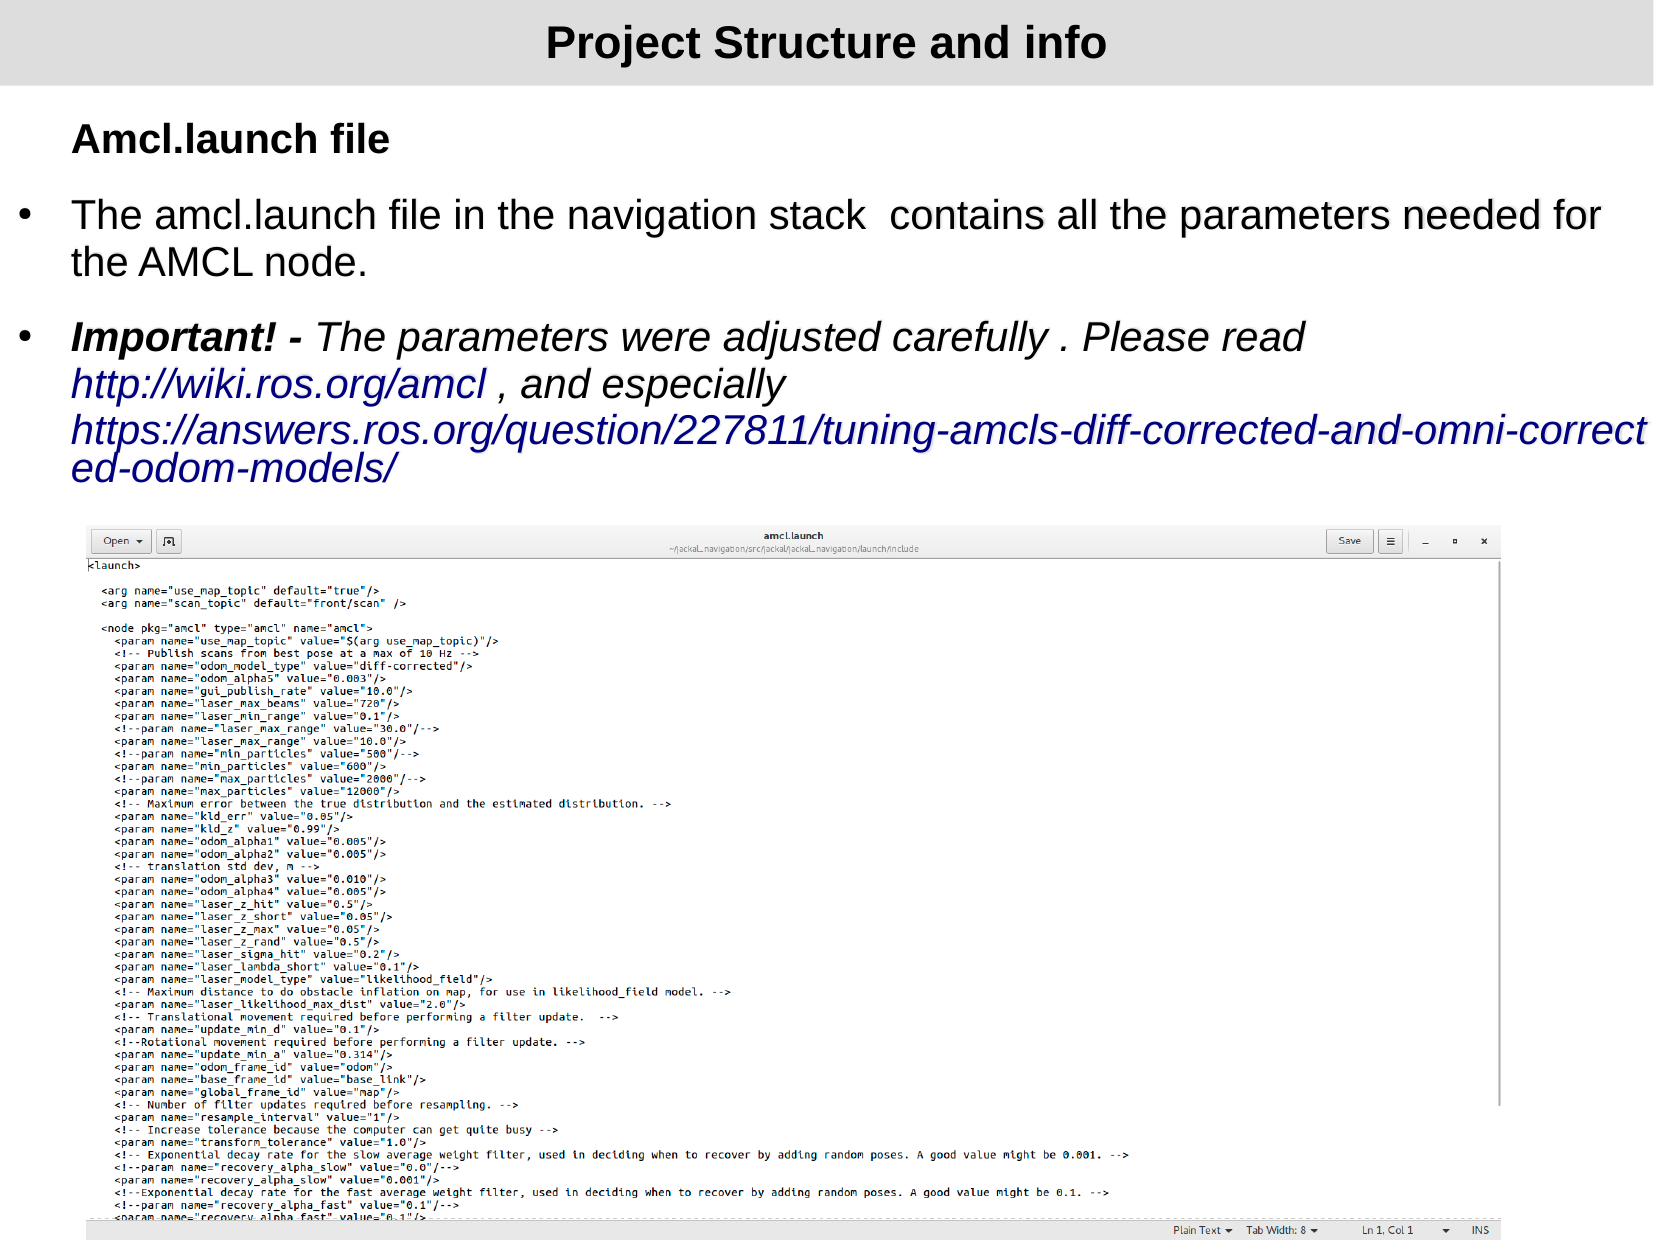

# Project Structure and info
Amcl.launch file
The amcl.launch file in the navigation stack contains all the parameters needed for the AMCL node.
Important! - The parameters were adjusted carefully . Please read http://wiki.ros.org/amcl , and especially https://answers.ros.org/question/227811/tuning-amcls-diff-corrected-and-omni-corrected-odom-models/